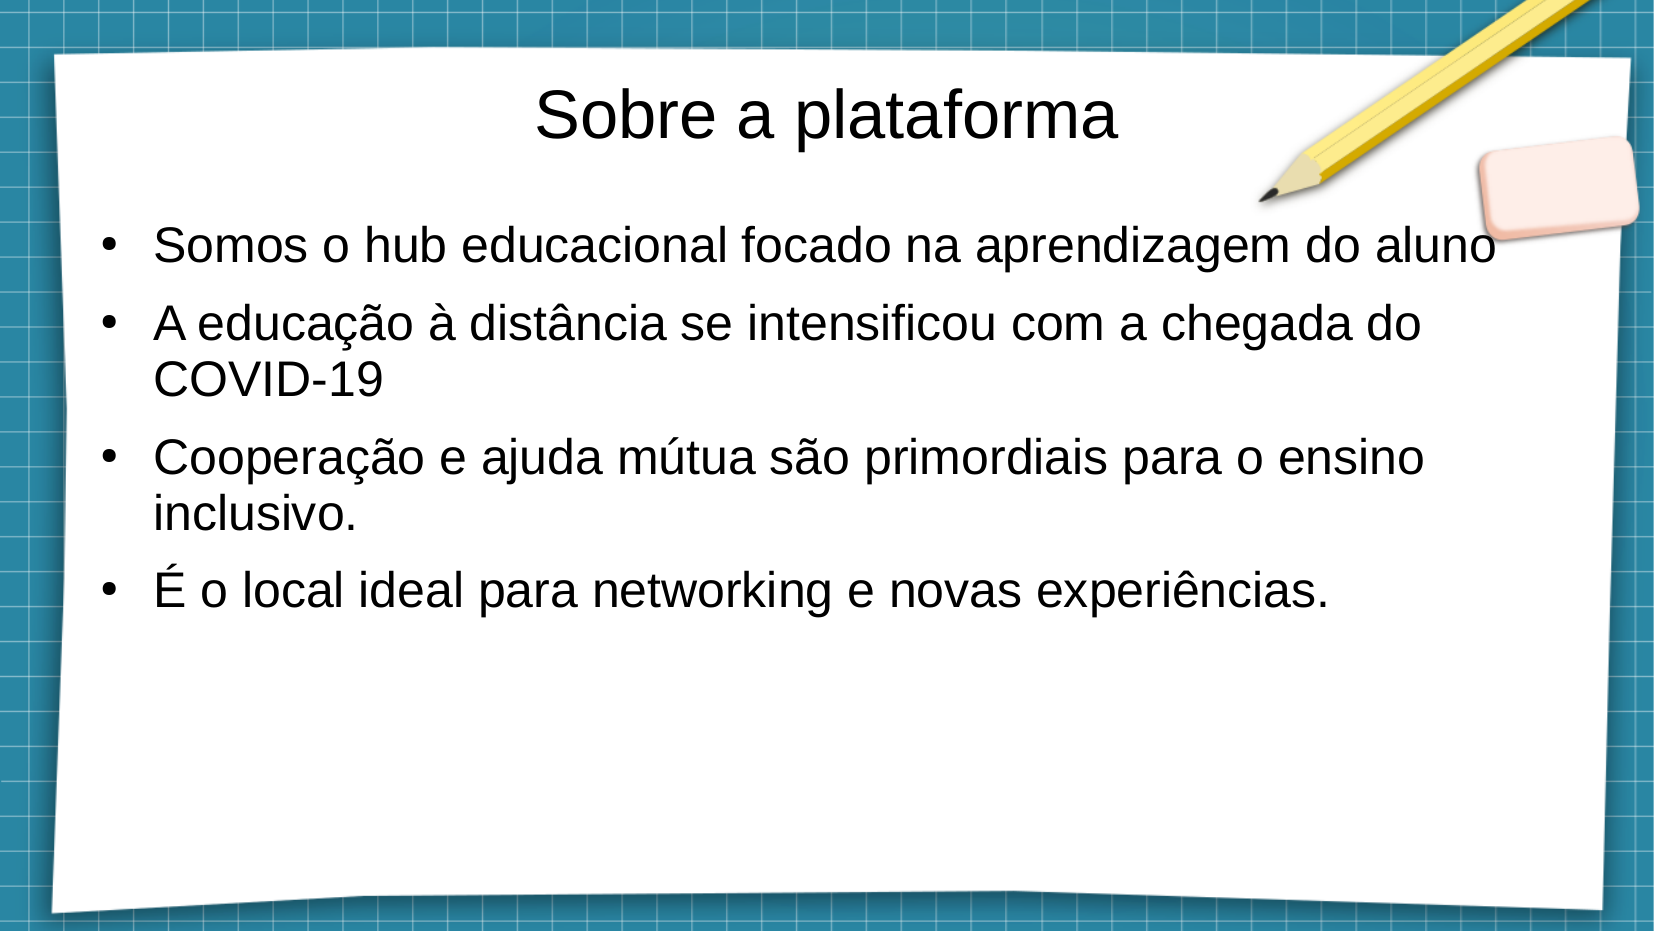

# Sobre a plataforma
Somos o hub educacional focado na aprendizagem do aluno
A educação à distância se intensificou com a chegada do COVID-19
Cooperação e ajuda mútua são primordiais para o ensino inclusivo.
É o local ideal para networking e novas experiências.